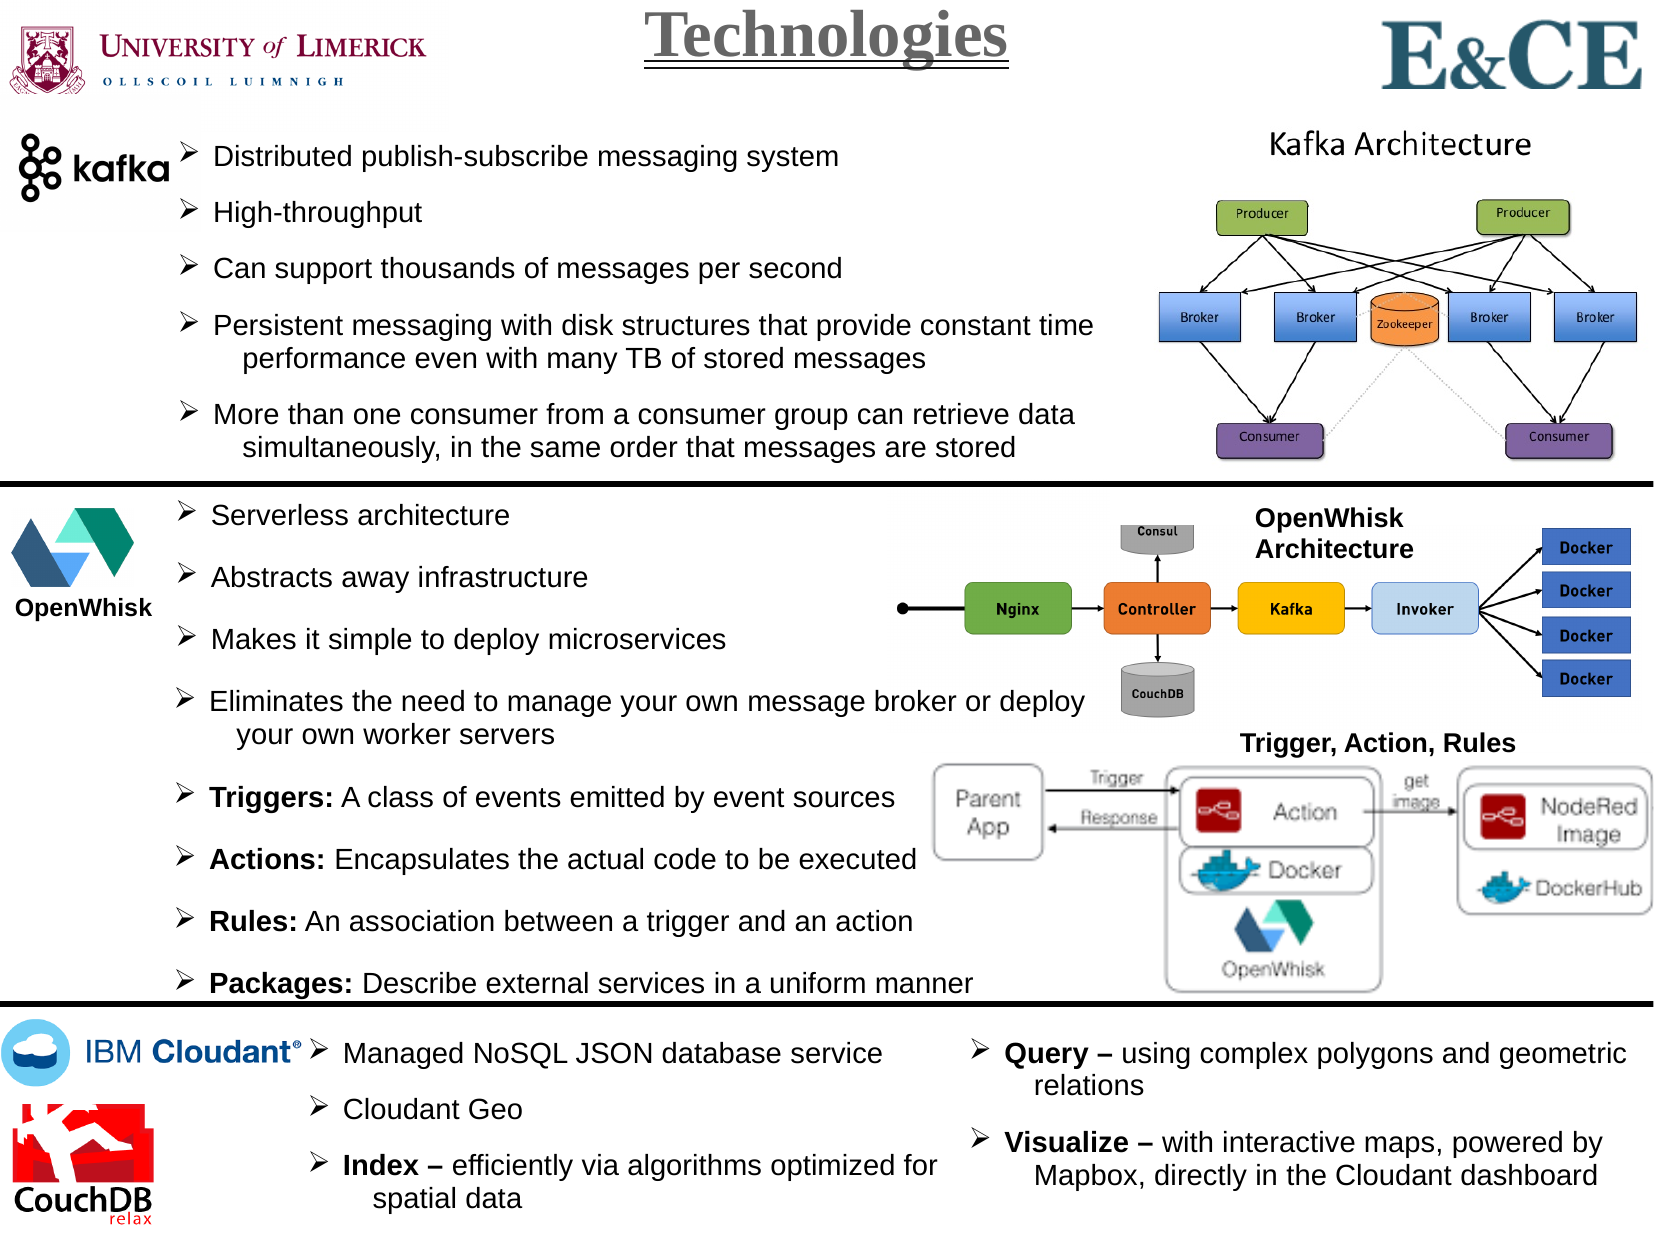

# Technologies
Distributed publish-subscribe messaging system
High-throughput
Can support thousands of messages per second
Persistent messaging with disk structures that provide constant time performance even with many TB of stored messages
More than one consumer from a consumer group can retrieve data simultaneously, in the same order that messages are stored
Serverless architecture
Abstracts away infrastructure
Makes it simple to deploy microservices
Eliminates the need to manage your own message broker or deploy your own worker servers
Triggers: A class of events emitted by event sources
Actions: Encapsulates the actual code to be executed
Rules: An association between a trigger and an action
Packages: Describe external services in a uniform manner
OpenWhisk Architecture
OpenWhisk
Trigger, Action, Rules
Managed NoSQL JSON database service
Cloudant Geo
Index – efficiently via algorithms optimized for spatial data
Query – using complex polygons and geometric relations
Visualize – with interactive maps, powered by Mapbox, directly in the Cloudant dashboard